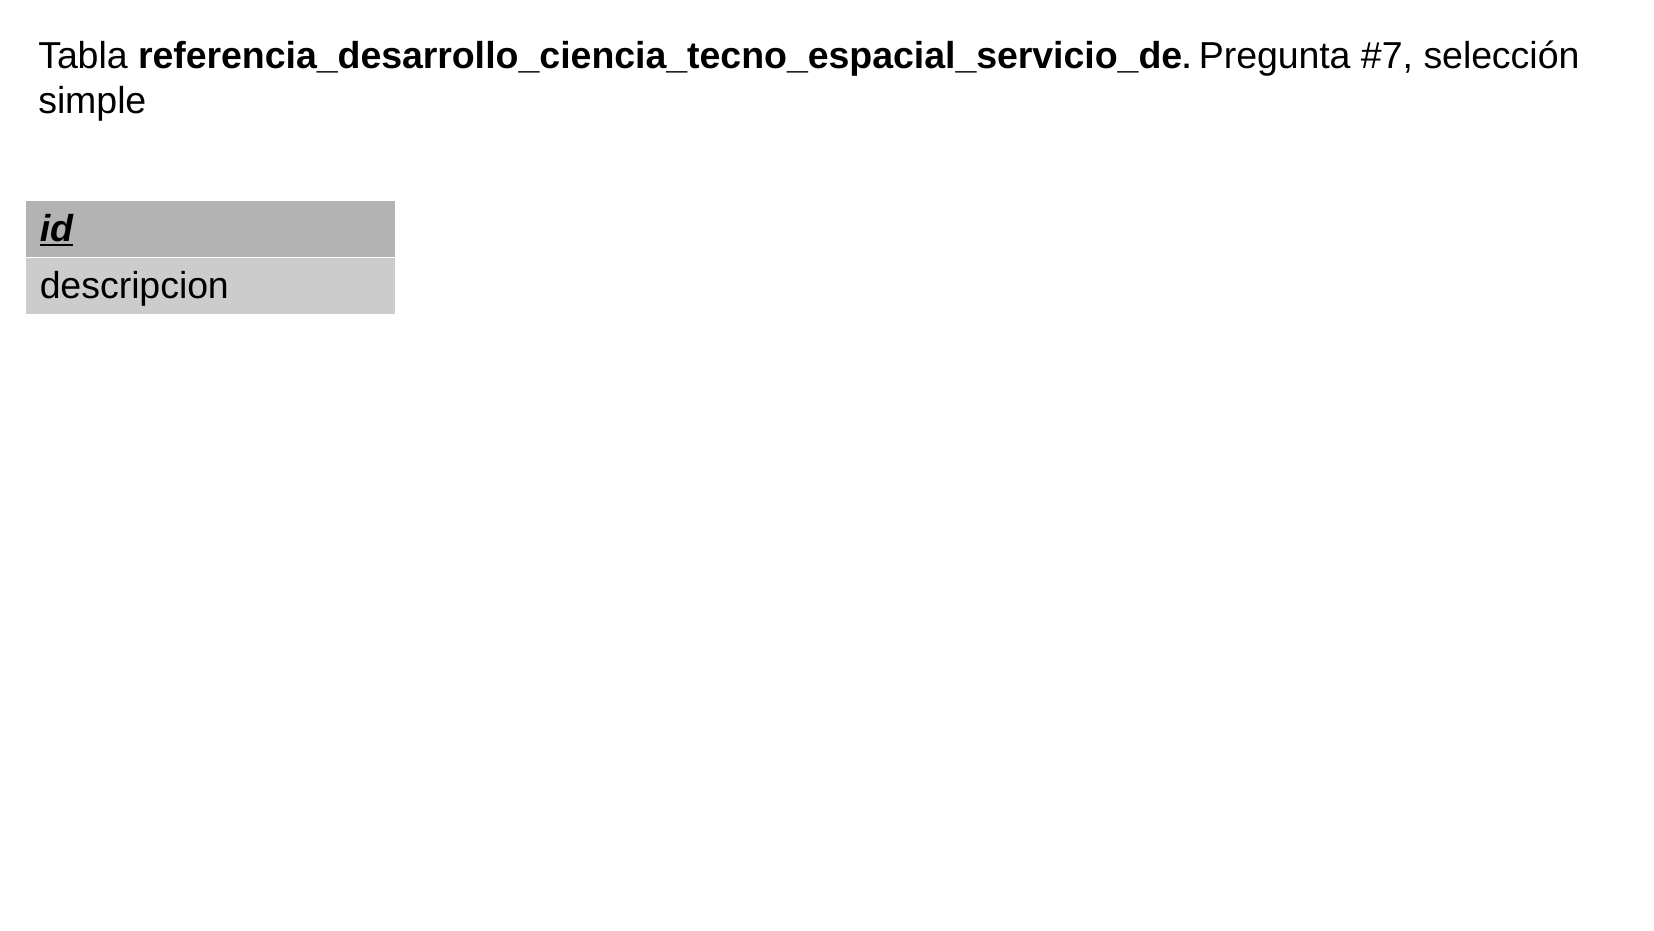

Tabla referencia_desarrollo_ciencia_tecno_espacial_servicio_de. Pregunta #7, selección simple
| id |
| --- |
| descripcion |